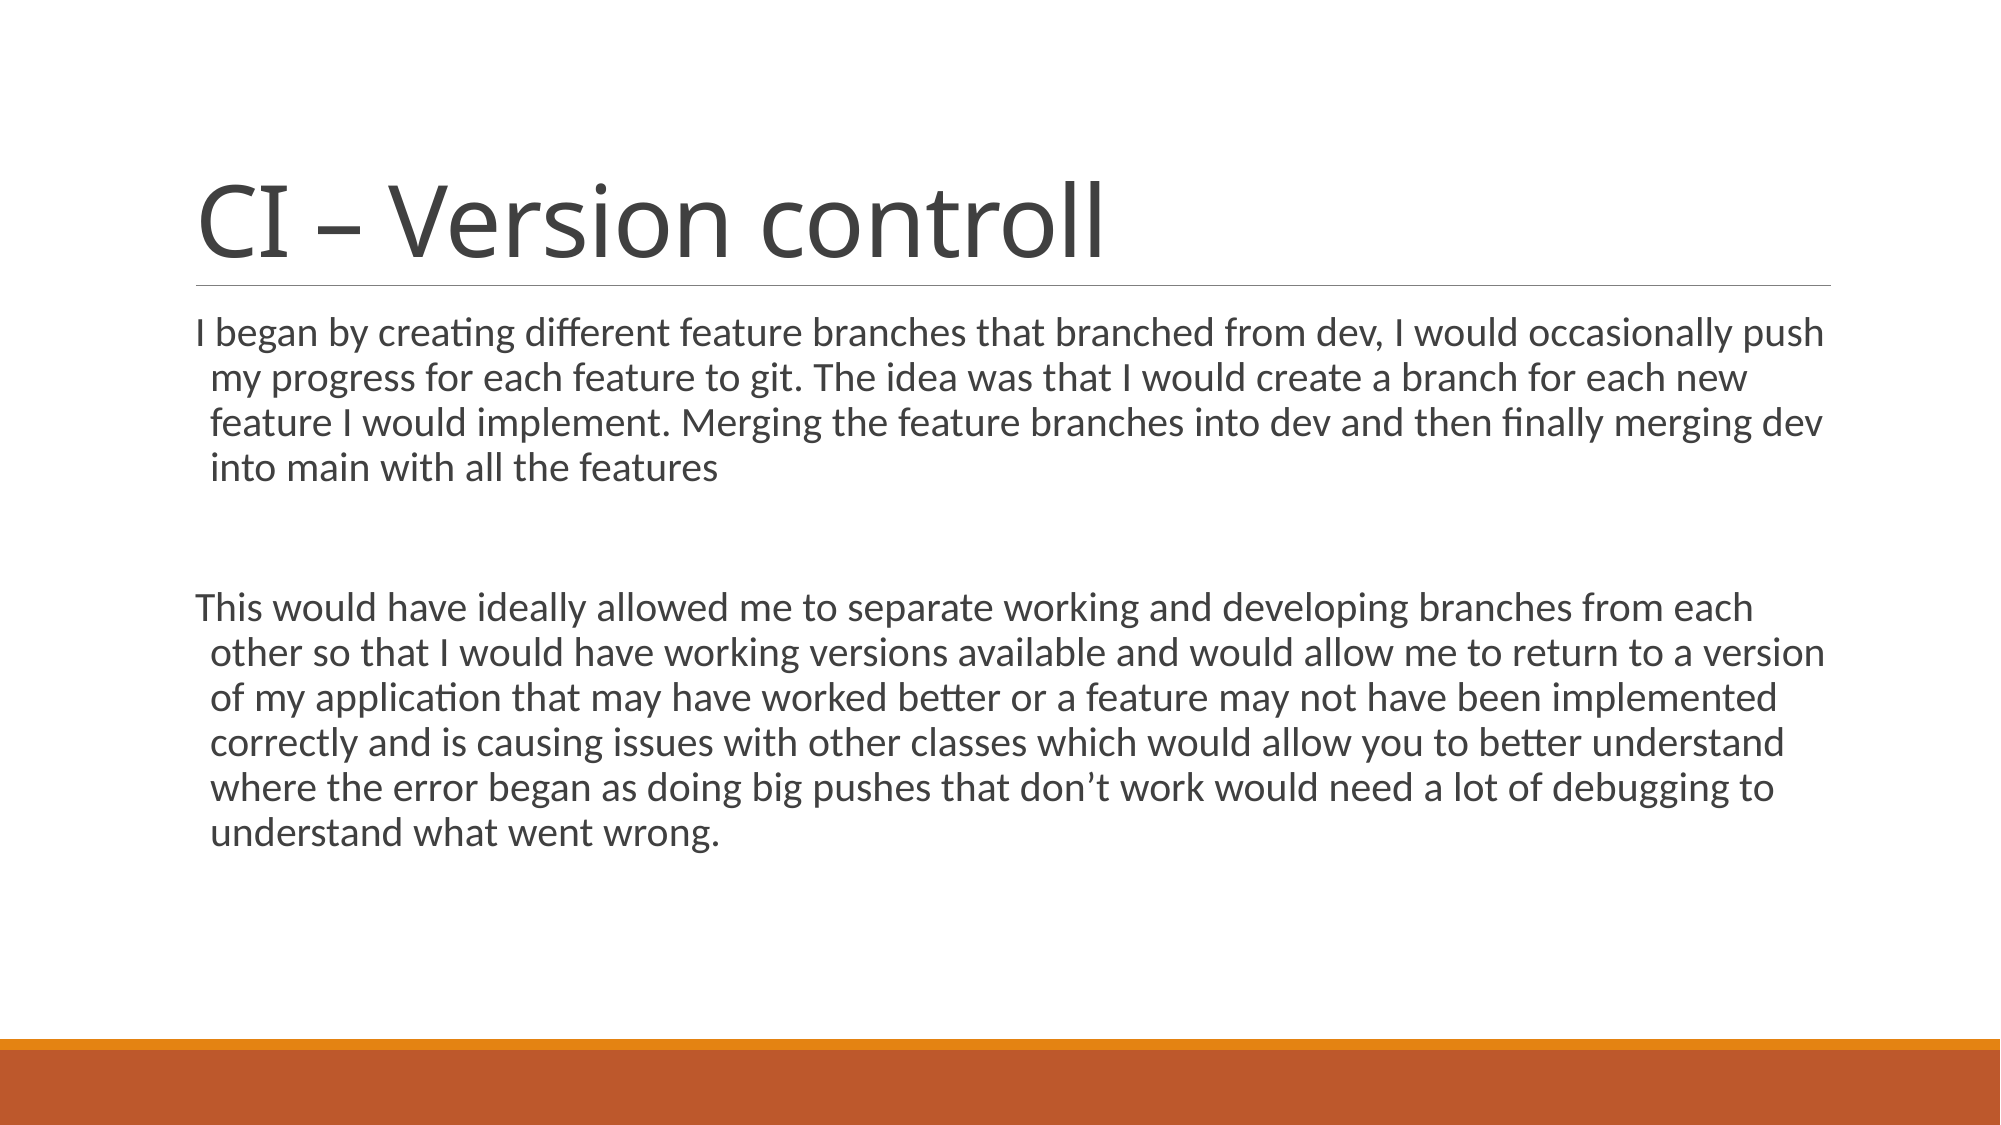

# CI – Version controll
I began by creating different feature branches that branched from dev, I would occasionally push my progress for each feature to git. The idea was that I would create a branch for each new feature I would implement. Merging the feature branches into dev and then finally merging dev into main with all the features
This would have ideally allowed me to separate working and developing branches from each other so that I would have working versions available and would allow me to return to a version of my application that may have worked better or a feature may not have been implemented correctly and is causing issues with other classes which would allow you to better understand where the error began as doing big pushes that don’t work would need a lot of debugging to understand what went wrong.